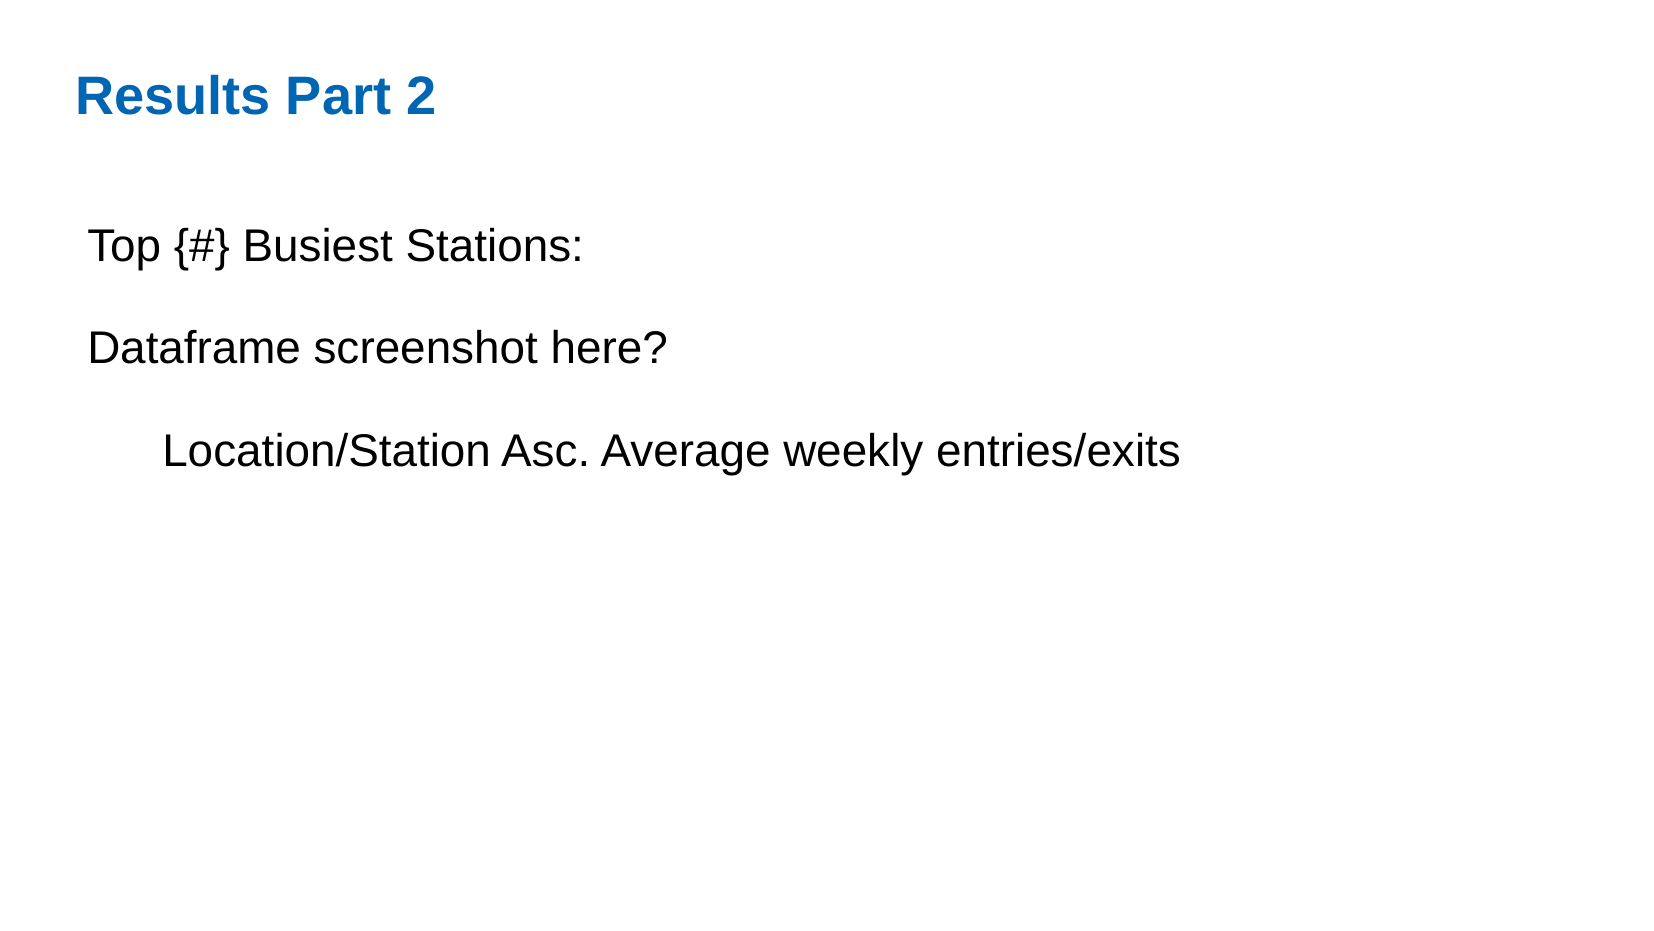

# Results Part 2
Top {#} Busiest Stations:
Dataframe screenshot here?
	Location/Station Asc. Average weekly entries/exits